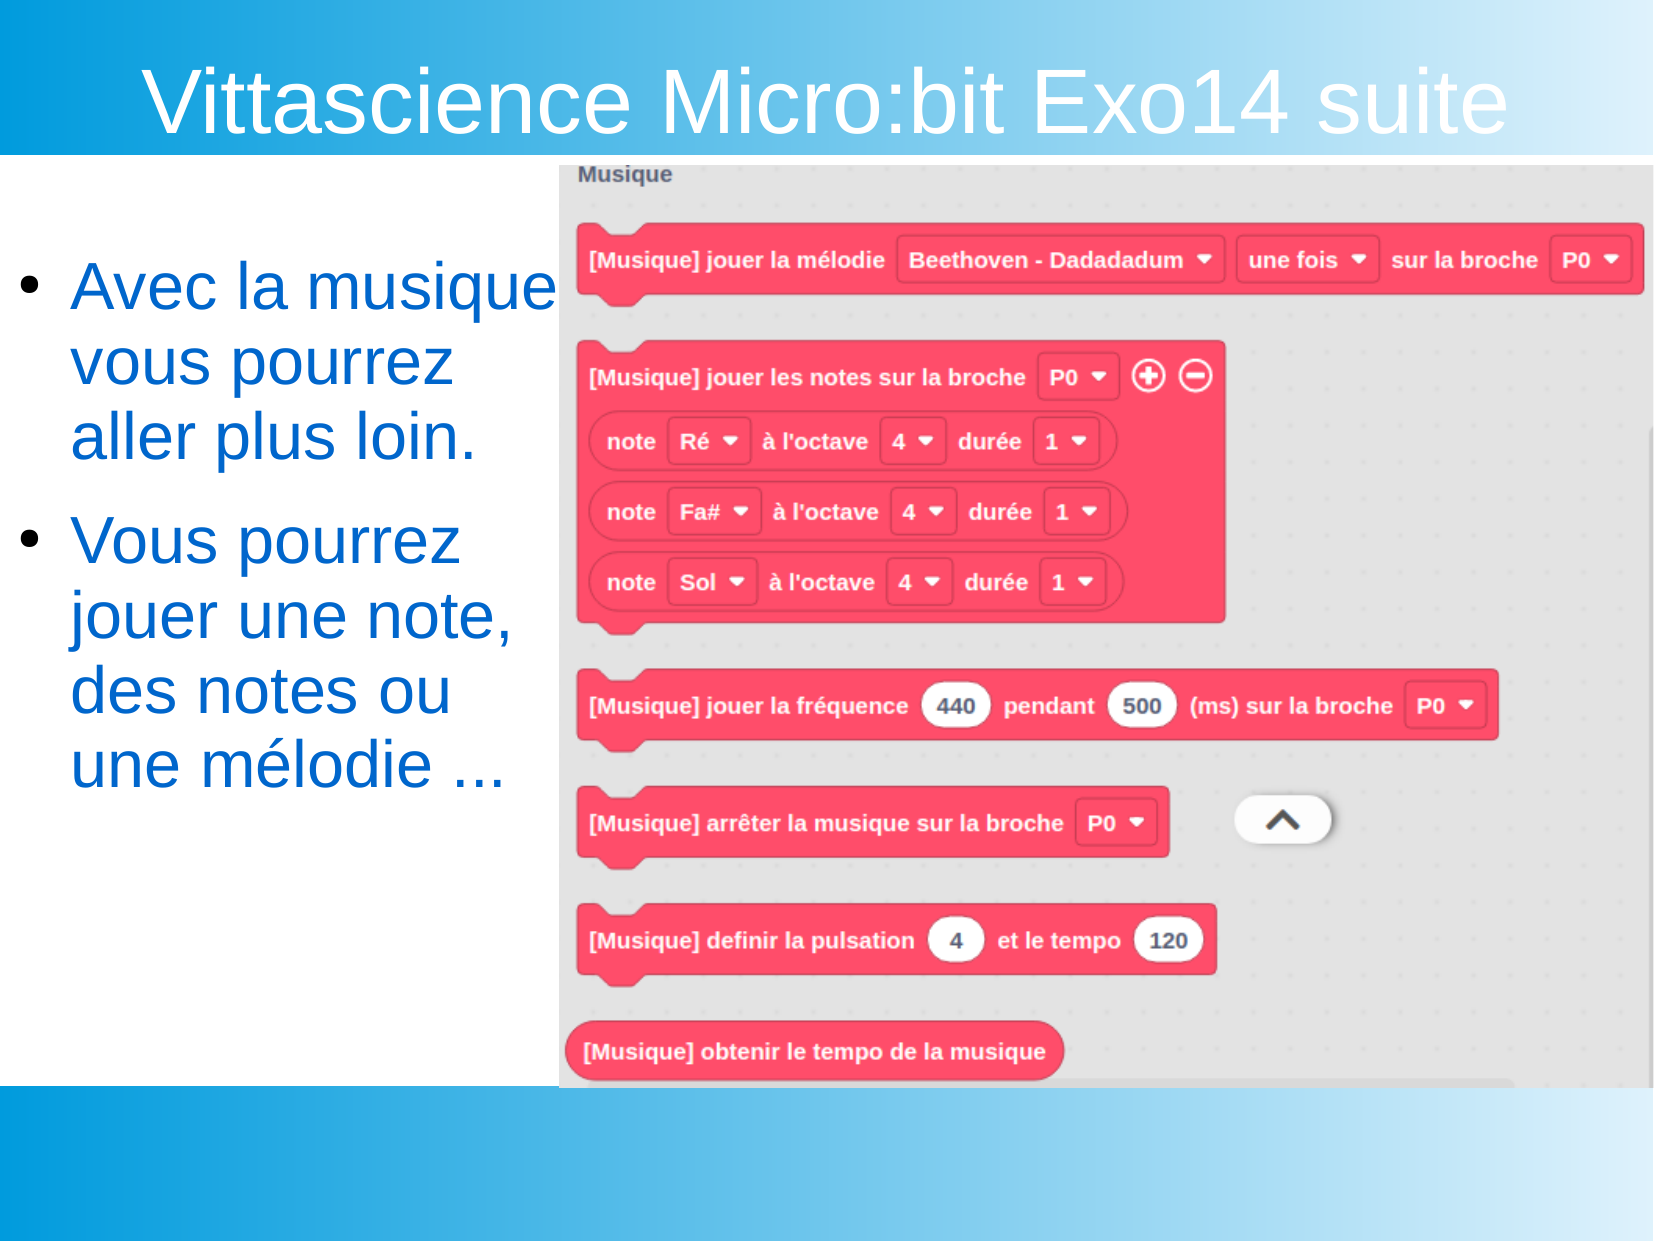

# Vittascience Micro:bit Exo14 suite
Avec la musique, vous pourrez aller plus loin.
Vous pourrez jouer une note, des notes ou une mélodie ...